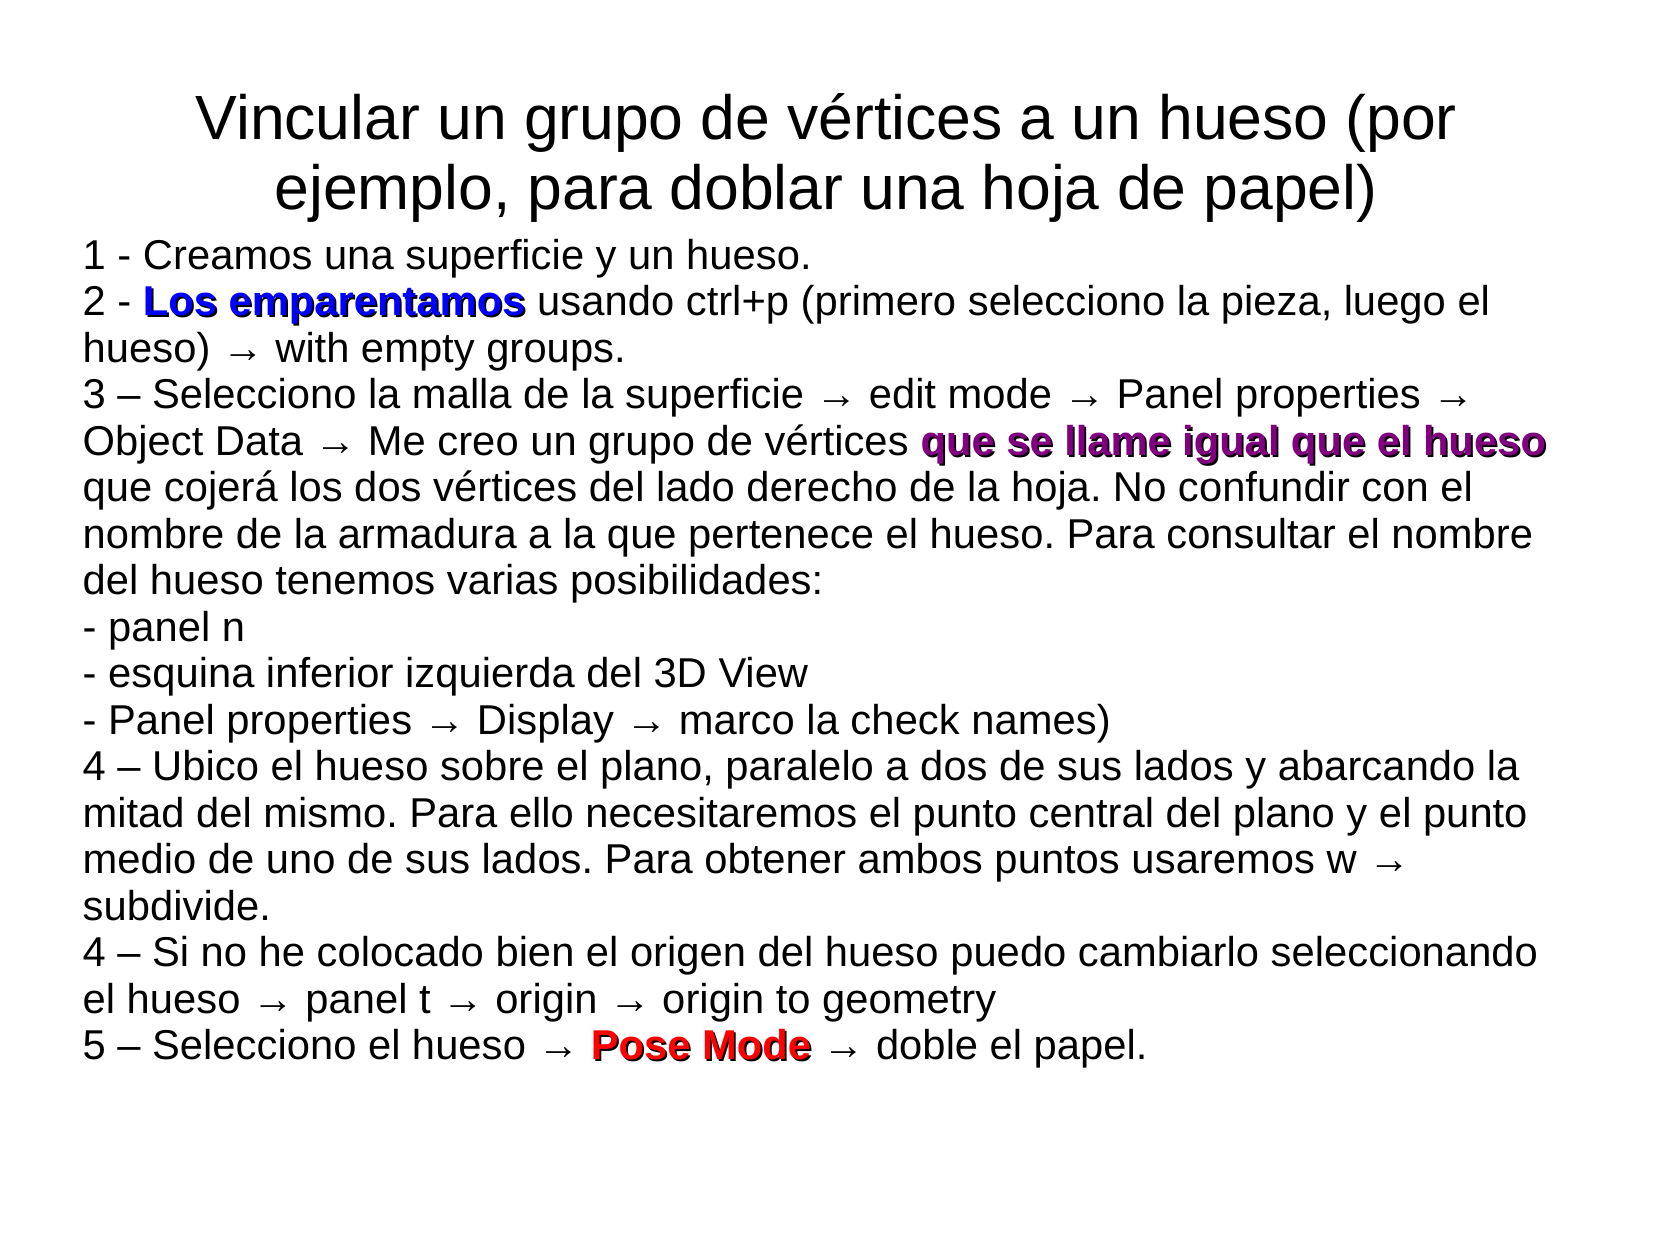

# Vincular un grupo de vértices a un hueso (por ejemplo, para doblar una hoja de papel)
1 - Creamos una superficie y un hueso.
2 - Los emparentamos usando ctrl+p (primero selecciono la pieza, luego el hueso) → with empty groups.
3 – Selecciono la malla de la superficie → edit mode → Panel properties → Object Data → Me creo un grupo de vértices que se llame igual que el hueso que cojerá los dos vértices del lado derecho de la hoja. No confundir con el nombre de la armadura a la que pertenece el hueso. Para consultar el nombre del hueso tenemos varias posibilidades:
- panel n
- esquina inferior izquierda del 3D View
- Panel properties → Display → marco la check names)
4 – Ubico el hueso sobre el plano, paralelo a dos de sus lados y abarcando la mitad del mismo. Para ello necesitaremos el punto central del plano y el punto medio de uno de sus lados. Para obtener ambos puntos usaremos w → subdivide.
4 – Si no he colocado bien el origen del hueso puedo cambiarlo seleccionando el hueso → panel t → origin → origin to geometry
5 – Selecciono el hueso → Pose Mode → doble el papel.